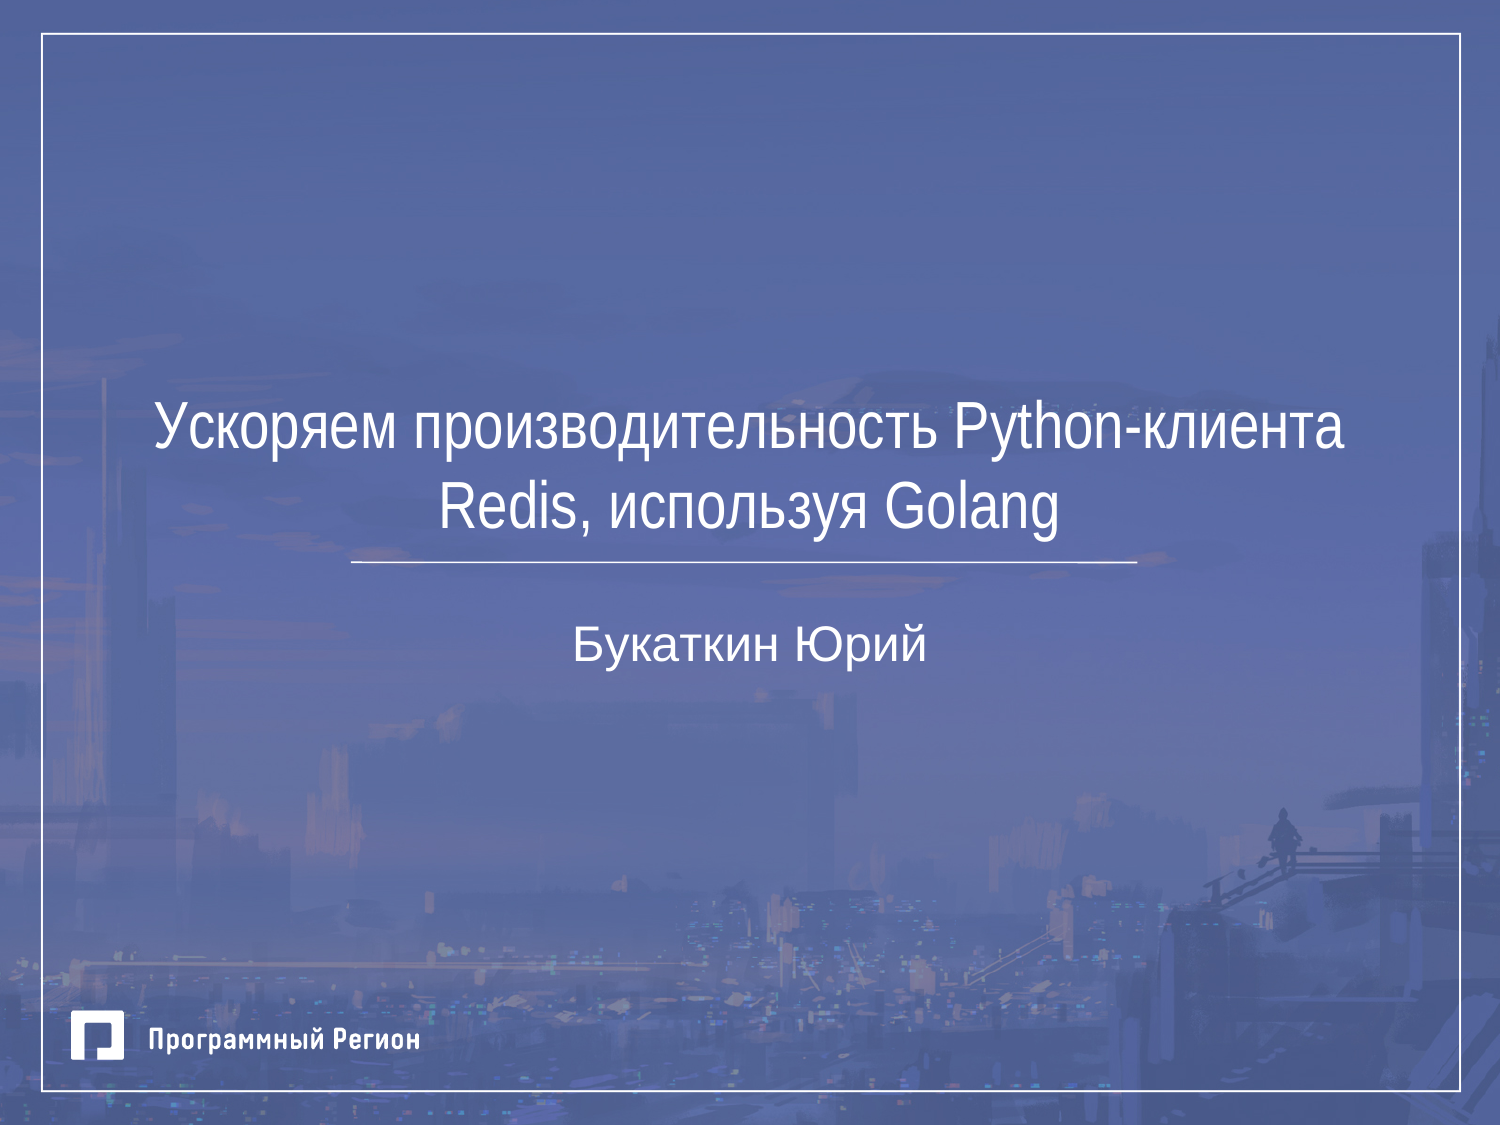

Ускоряем производительность Python-клиента Redis, используя Golang
Букаткин Юрий